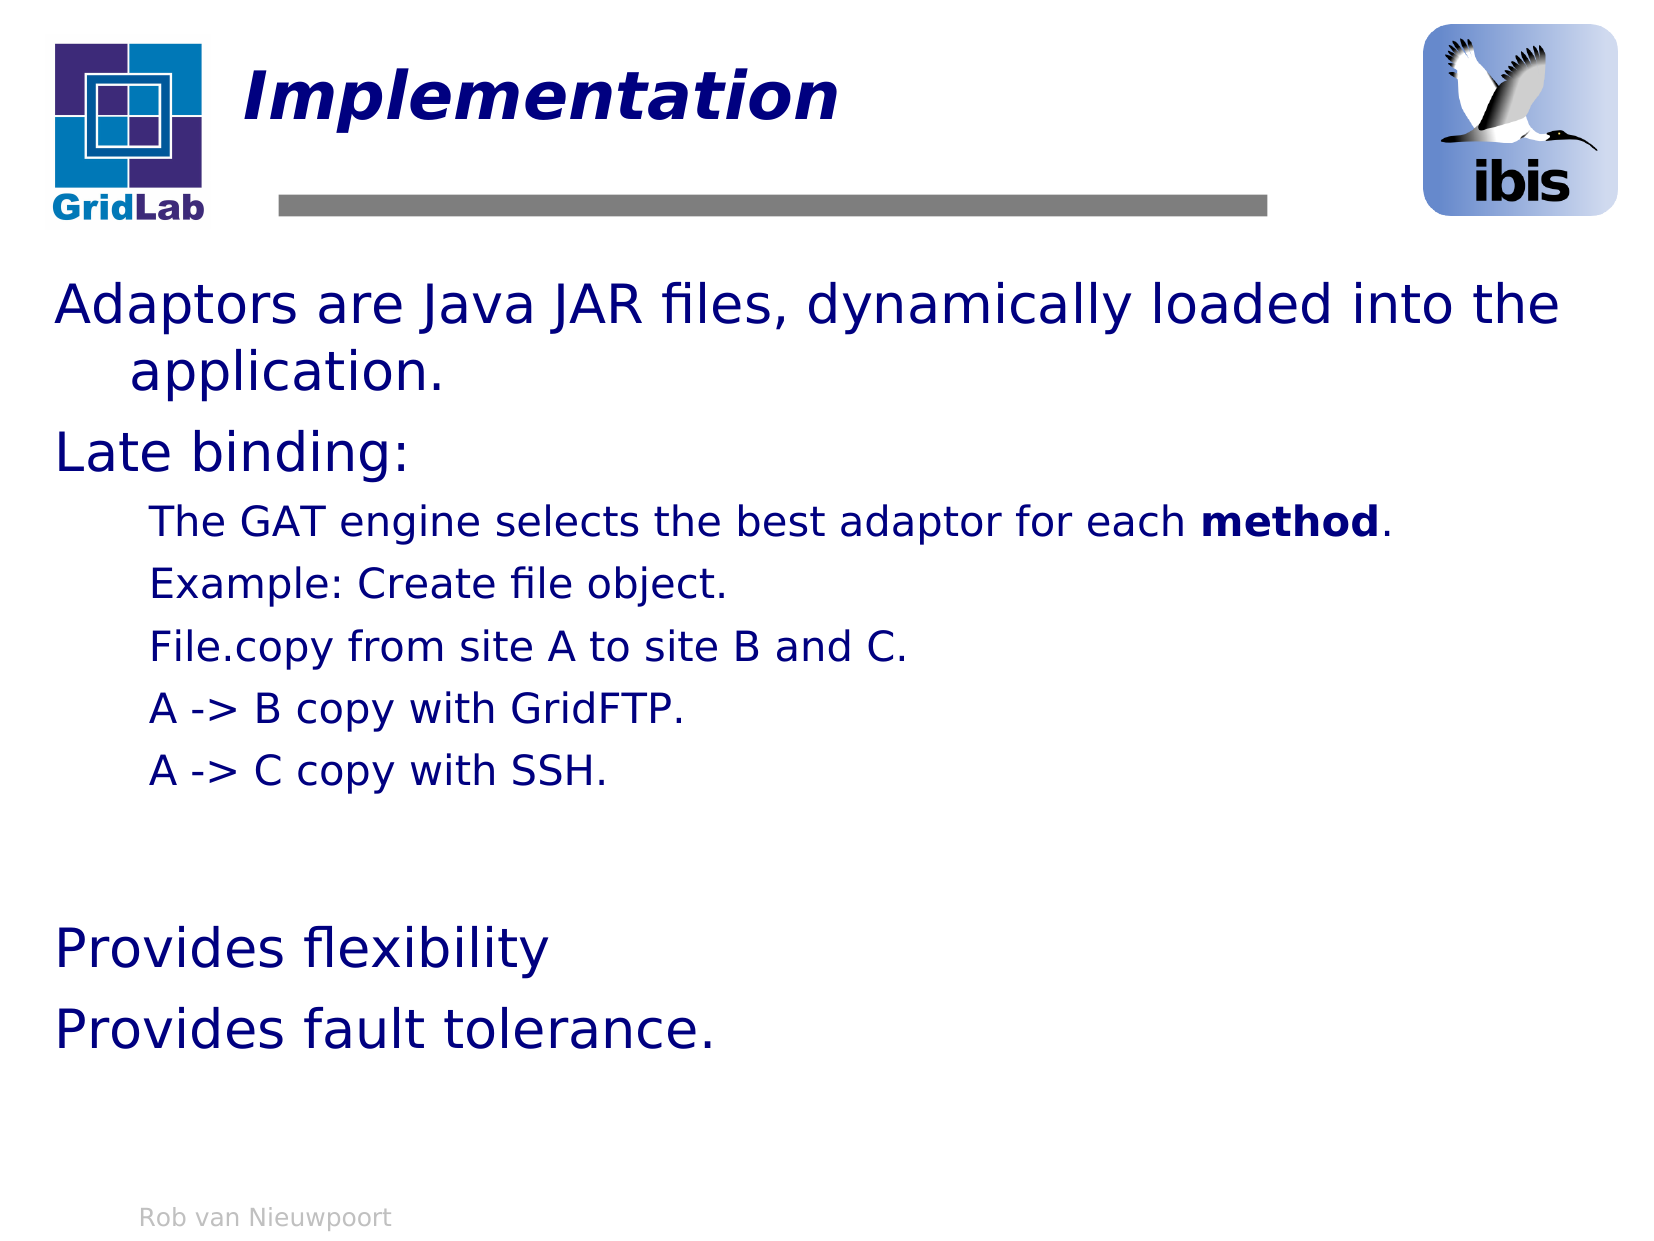

# Implementation
Adaptors are Java JAR files, dynamically loaded into the application.
Late binding:
The GAT engine selects the best adaptor for each method.
Example: Create file object.
File.copy from site A to site B and C.
A -> B copy with GridFTP.
A -> C copy with SSH.
Provides flexibility
Provides fault tolerance.